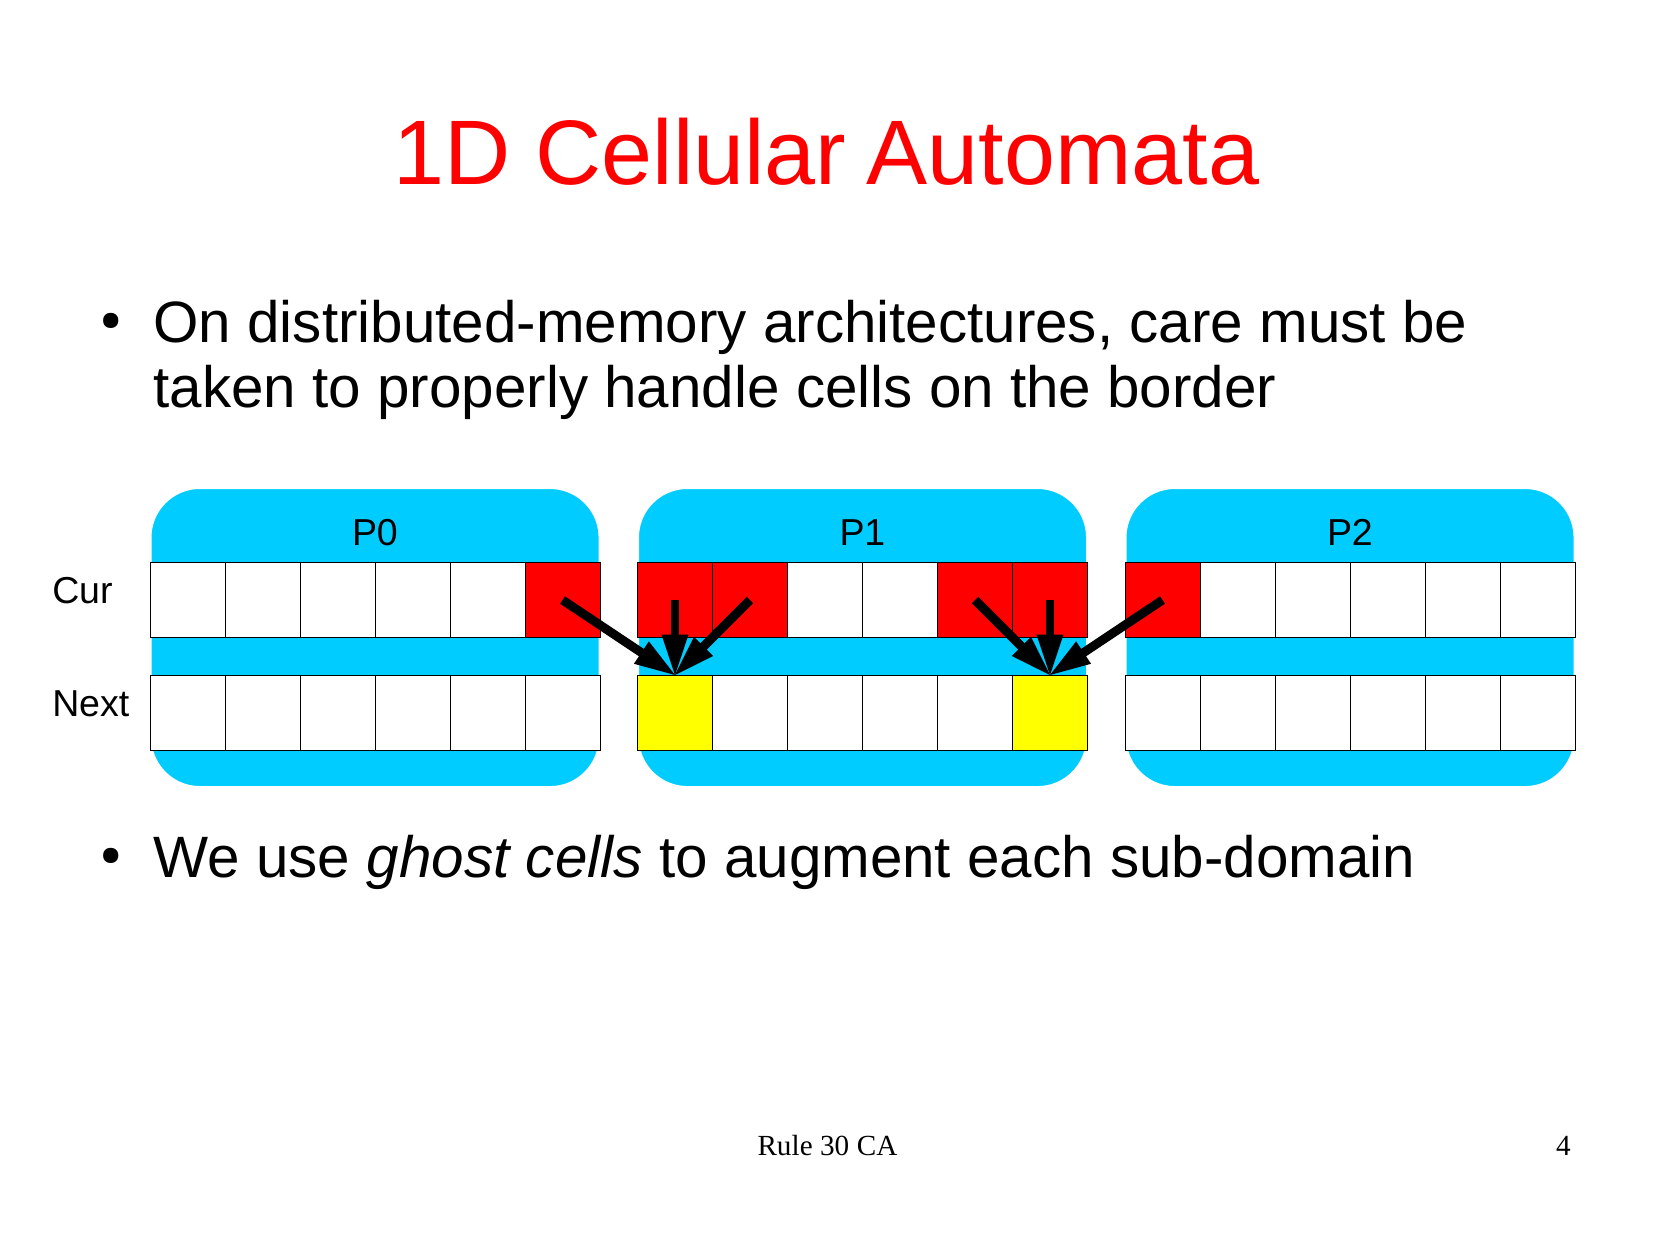

# 1D Cellular Automata
On distributed-memory architectures, care must be taken to properly handle cells on the border
We use ghost cells to augment each sub-domain
P0
P1
P2
Cur
Next
Rule 30 CA
4